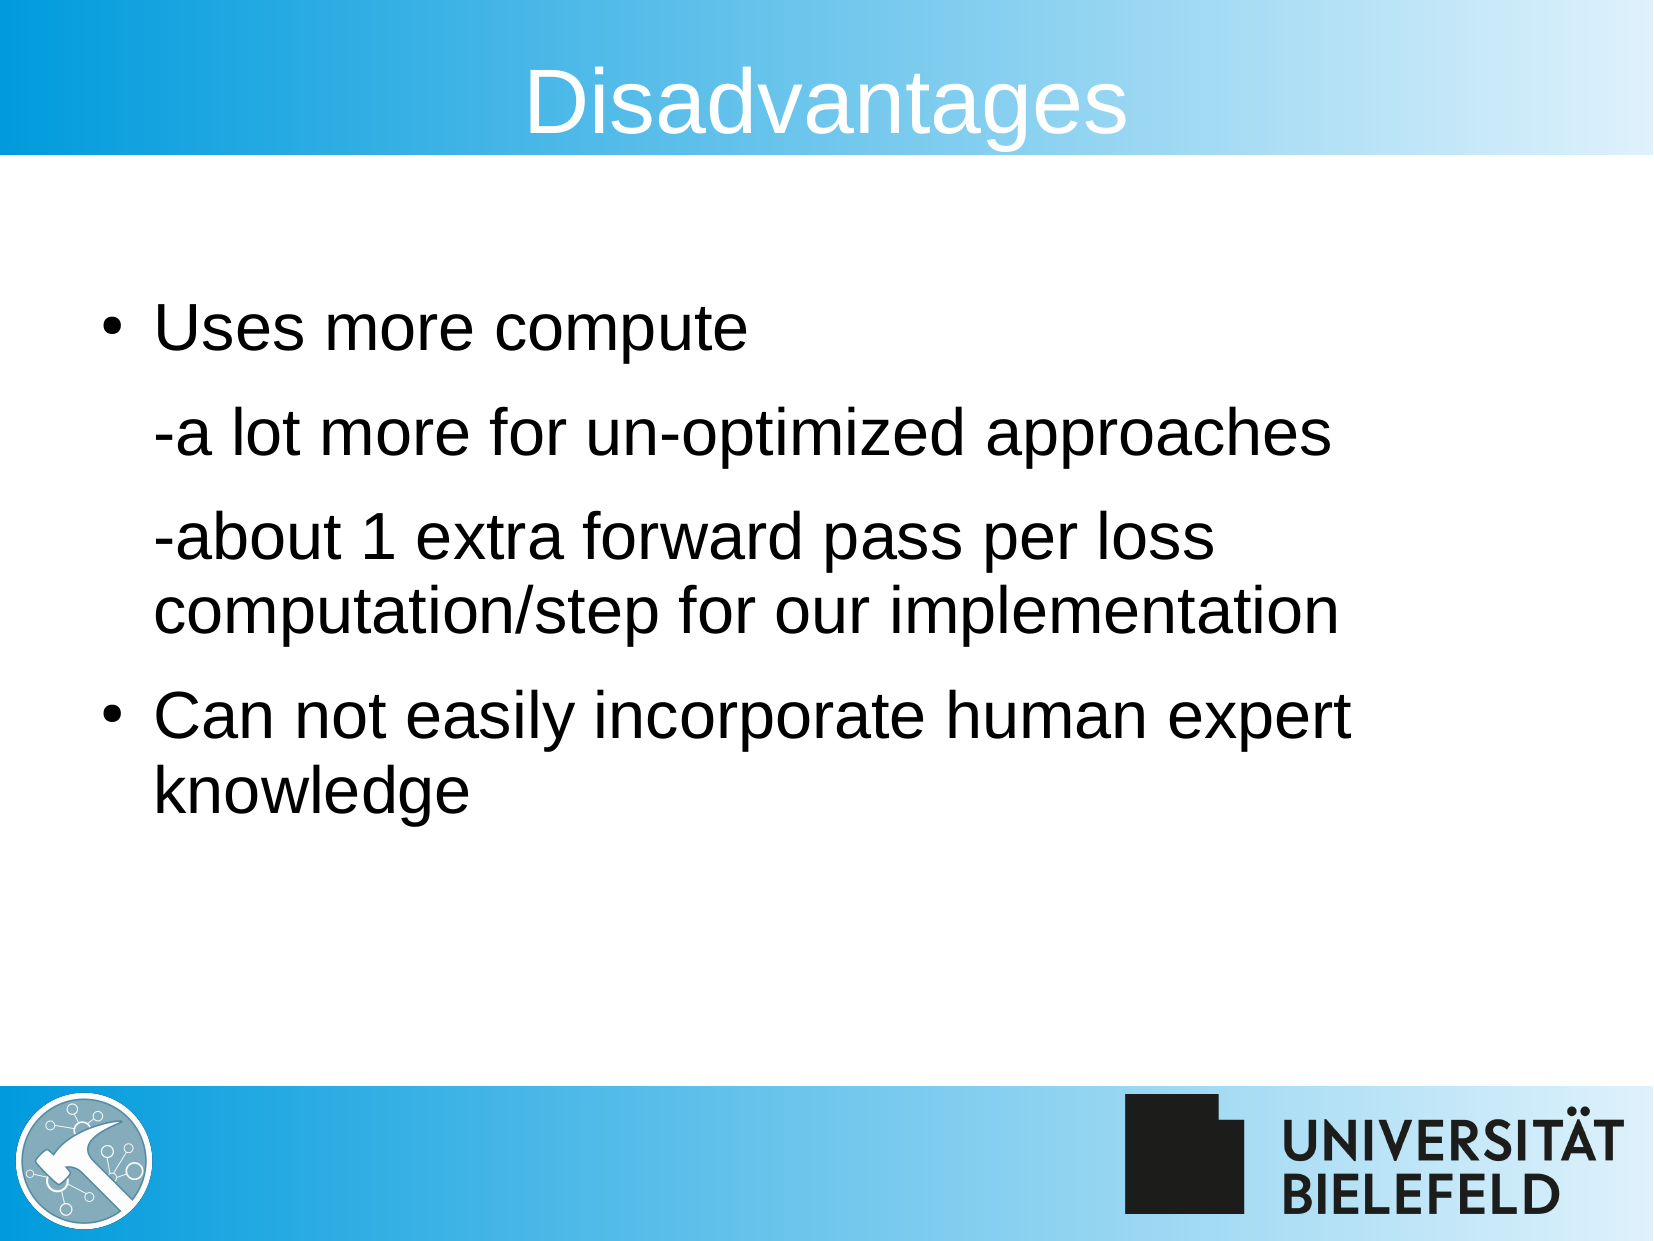

# Disadvantages
Uses more compute
-a lot more for un-optimized approaches
-about 1 extra forward pass per loss computation/step for our implementation
Can not easily incorporate human expert knowledge